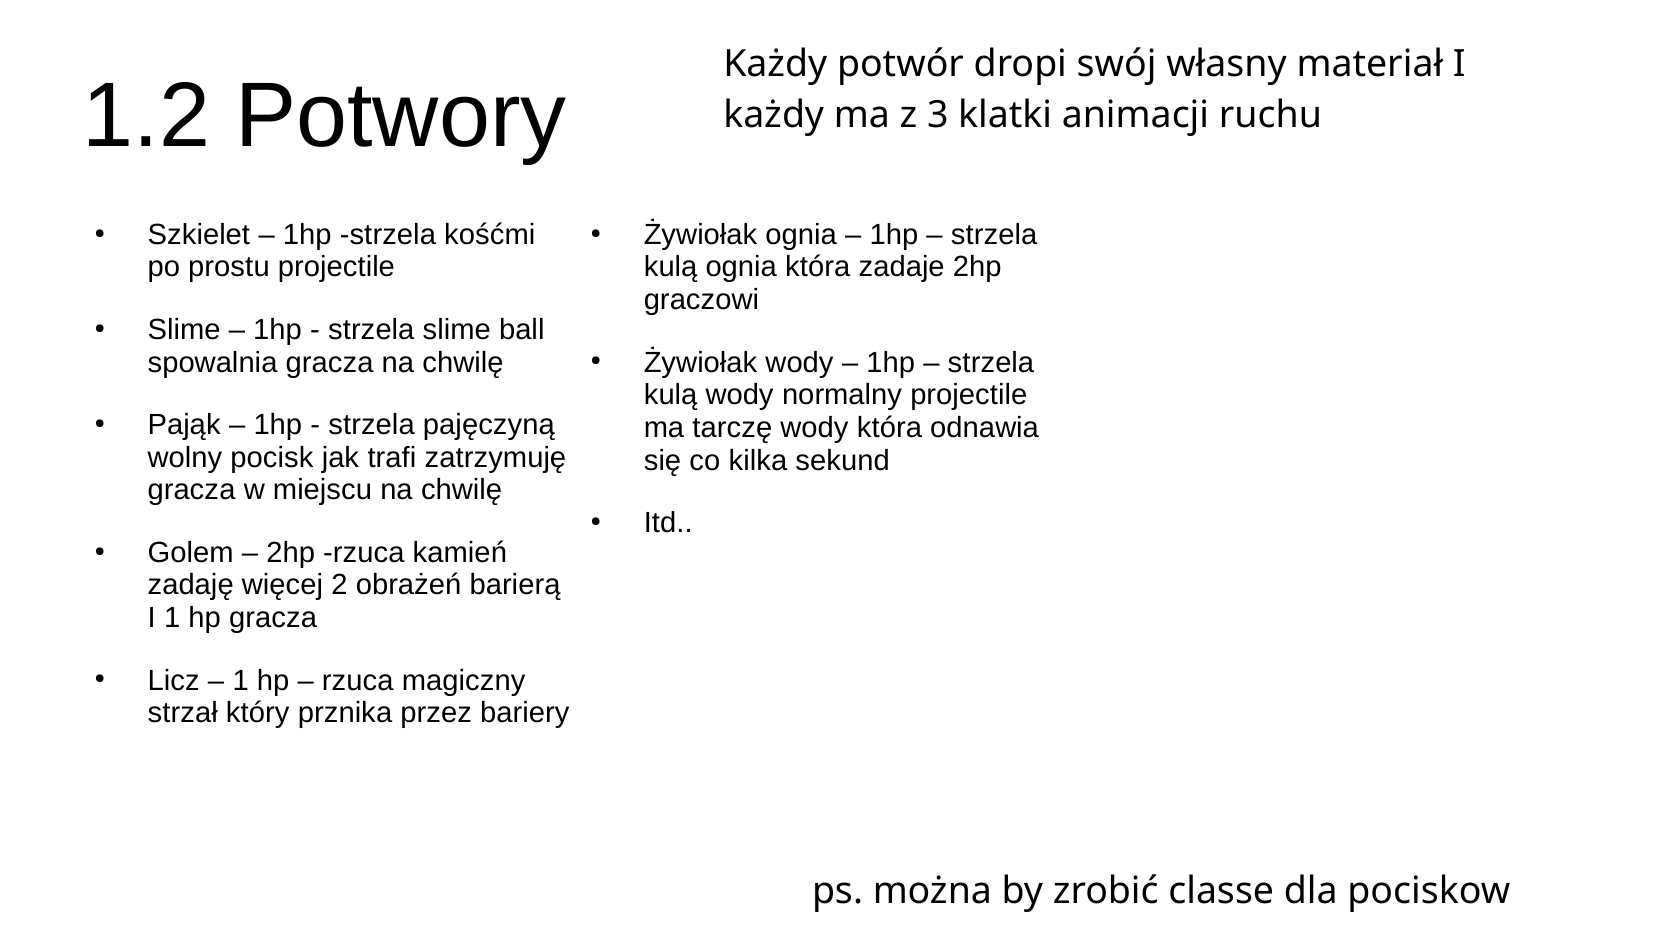

Każdy potwór dropi swój własny materiał I
każdy ma z 3 klatki animacji ruchu
# 1.2 Potwory
Szkielet – 1hp -strzela kośćmi po prostu projectile
Slime – 1hp - strzela slime ball spowalnia gracza na chwilę
Pająk – 1hp - strzela pajęczyną wolny pocisk jak trafi zatrzymuję gracza w miejscu na chwilę
Golem – 2hp -rzuca kamień zadaję więcej 2 obrażeń barierą I 1 hp gracza
Licz – 1 hp – rzuca magiczny strzał który prznika przez bariery
Żywiołak ognia – 1hp – strzela kulą ognia która zadaje 2hp graczowi
Żywiołak wody – 1hp – strzela kulą wody normalny projectile ma tarczę wody która odnawia się co kilka sekund
Itd..
ps. można by zrobić classe dla pociskow